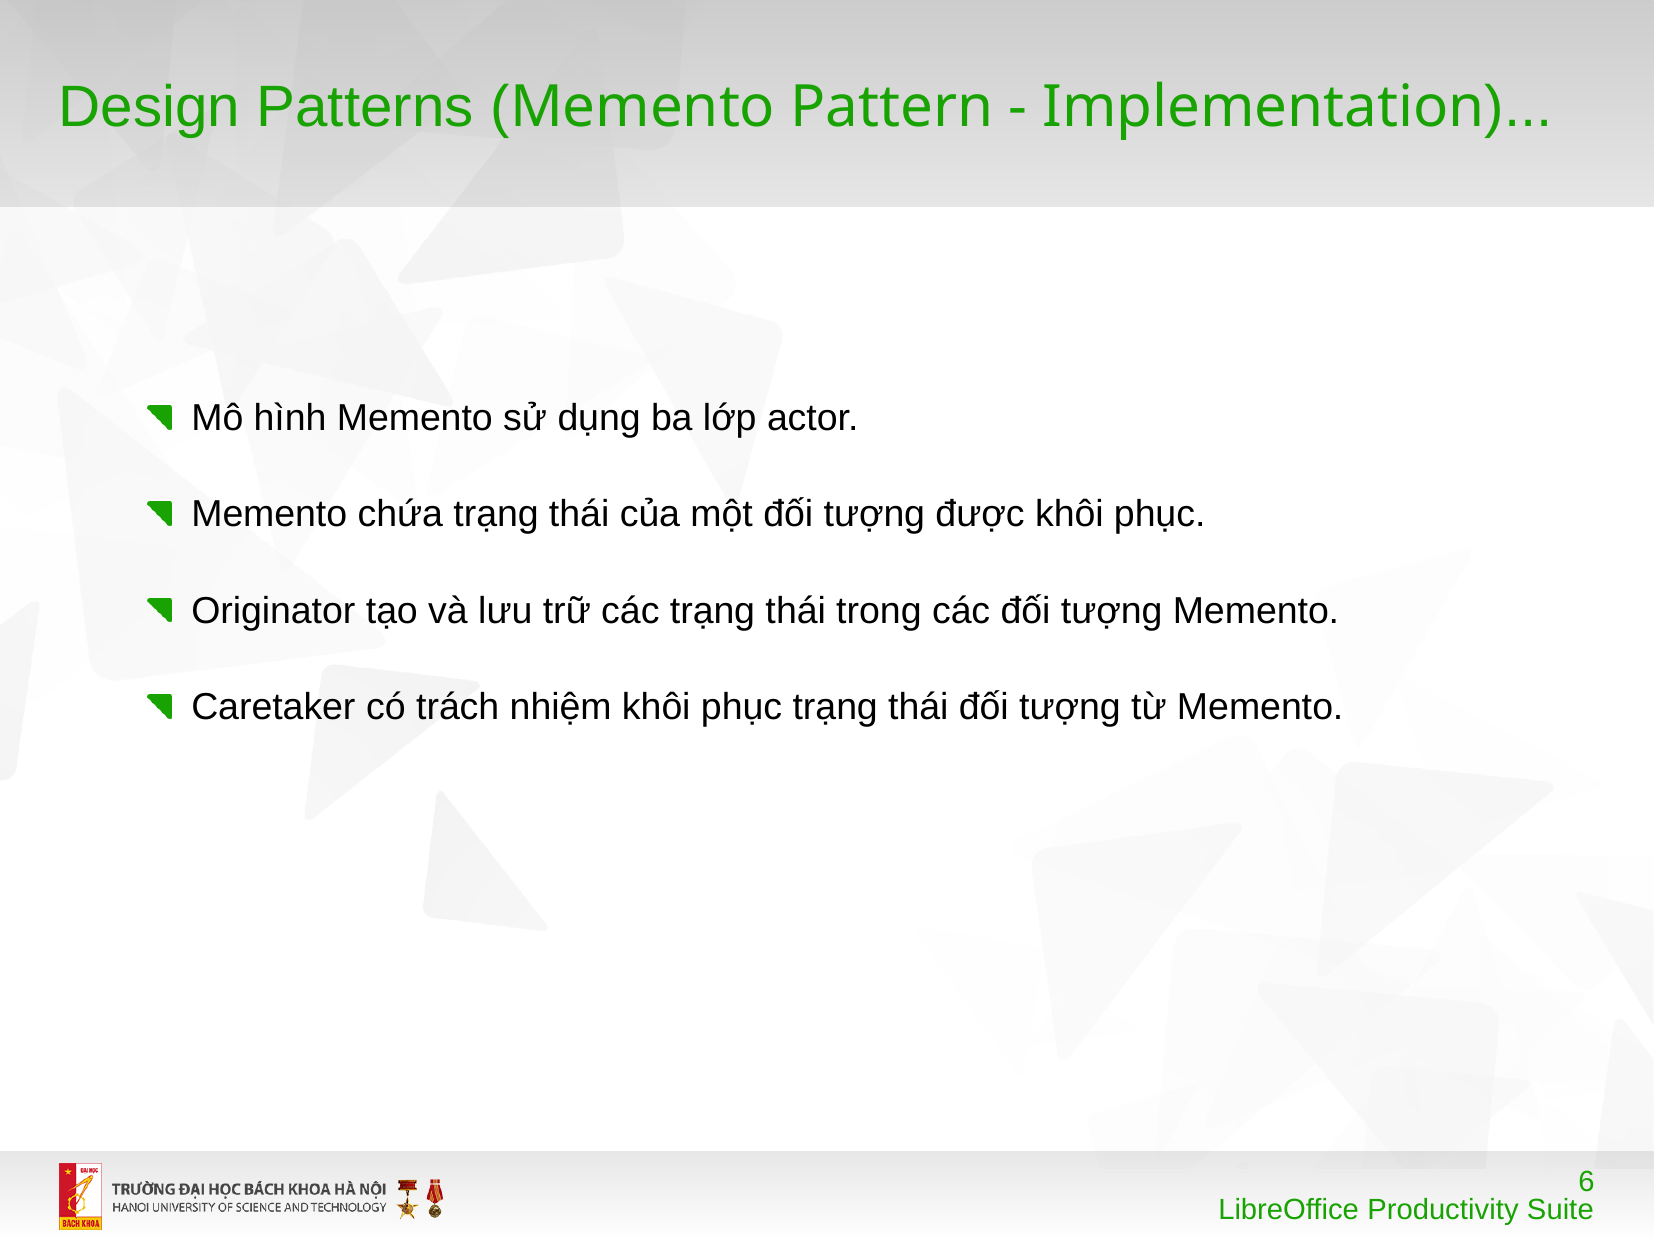

# Design Patterns (Memento Pattern - Implementation)...
Mô hình Memento sử dụng ba lớp actor.
Memento chứa trạng thái của một đối tượng được khôi phục.
Originator tạo và lưu trữ các trạng thái trong các đối tượng Memento.
Caretaker có trách nhiệm khôi phục trạng thái đối tượng từ Memento.
6
LibreOffice Productivity Suite